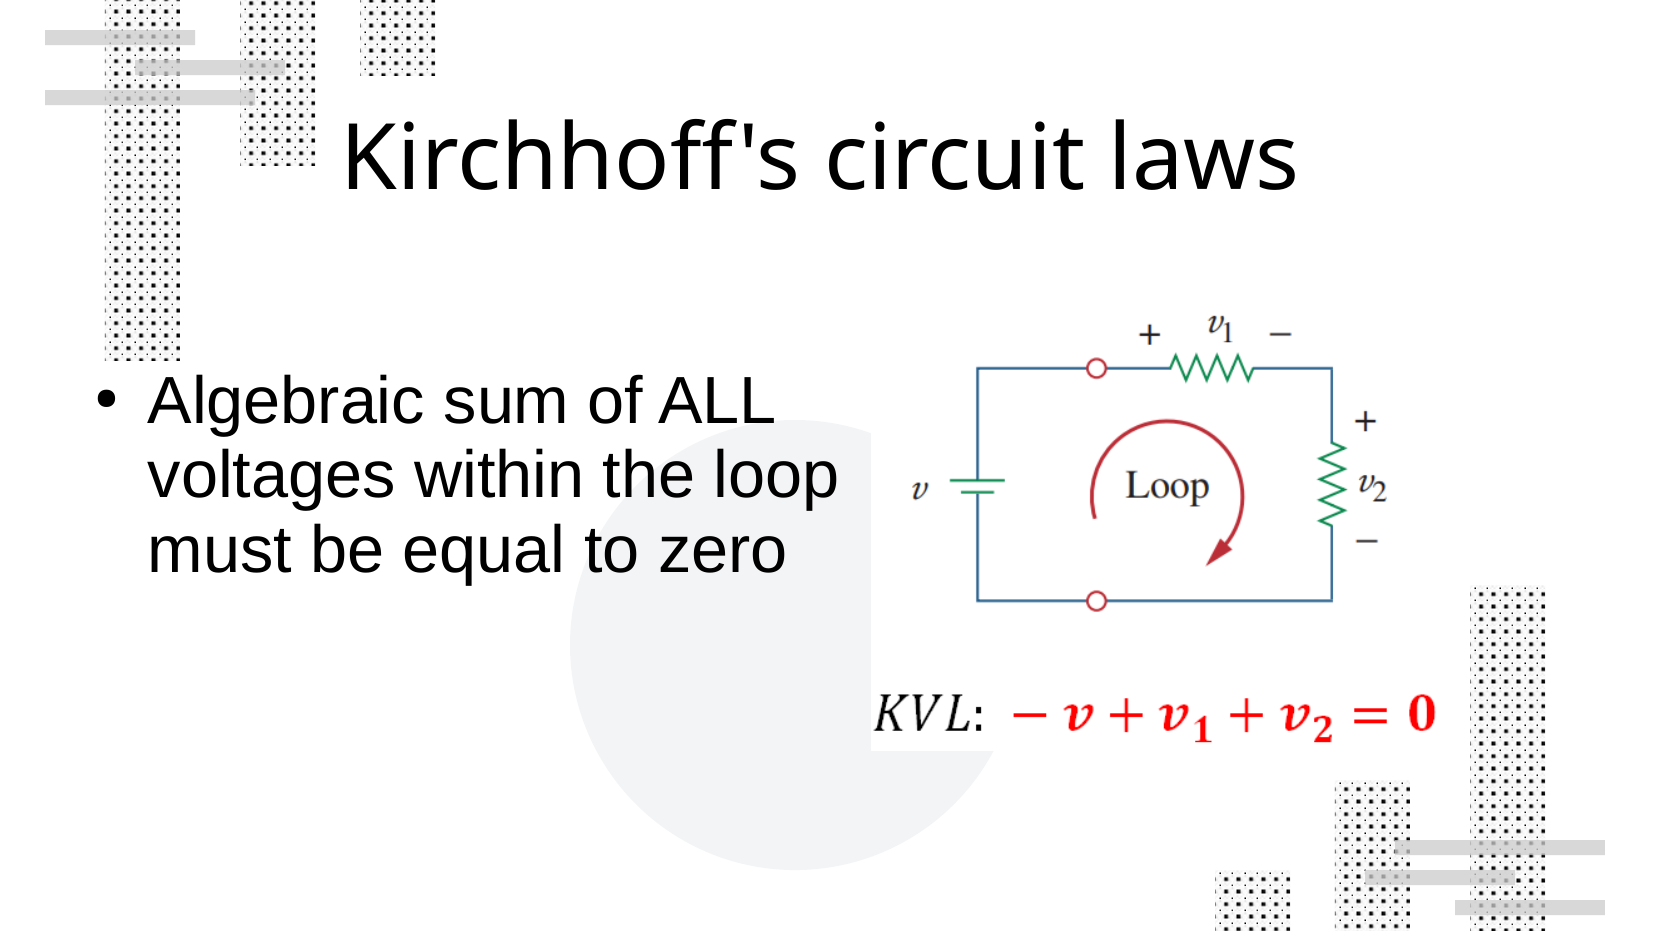

# Kirchhoff's circuit laws
Algebraic sum of ALL voltages within the loop must be equal to zero